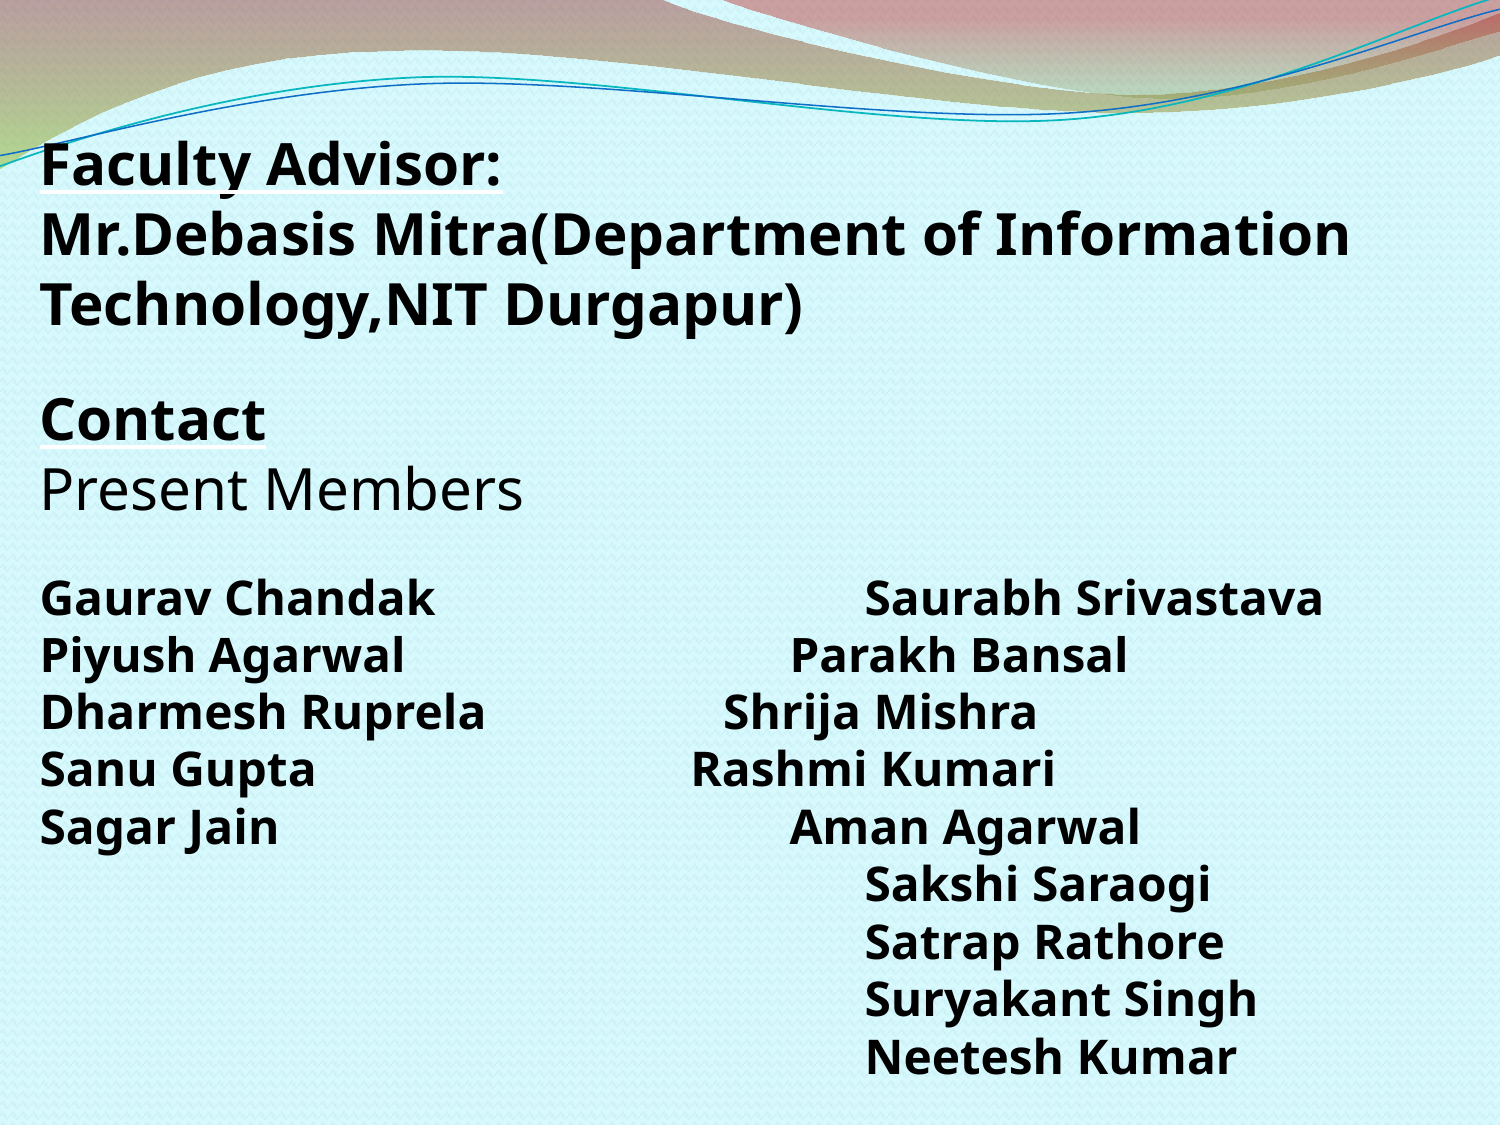

Faculty Advisor:
Mr.Debasis Mitra(Department of Information Technology,NIT Durgapur)
Contact
Present Members
Gaurav Chandak						Saurabh Srivastava
Piyush Agarwal						Parakh Bansal
Dharmesh Ruprela Shrija Mishra
Sanu Gupta Rashmi Kumari
Sagar Jain 							Aman Agarwal
											Sakshi Saraogi
											Satrap Rathore
											Suryakant Singh
											Neetesh Kumar